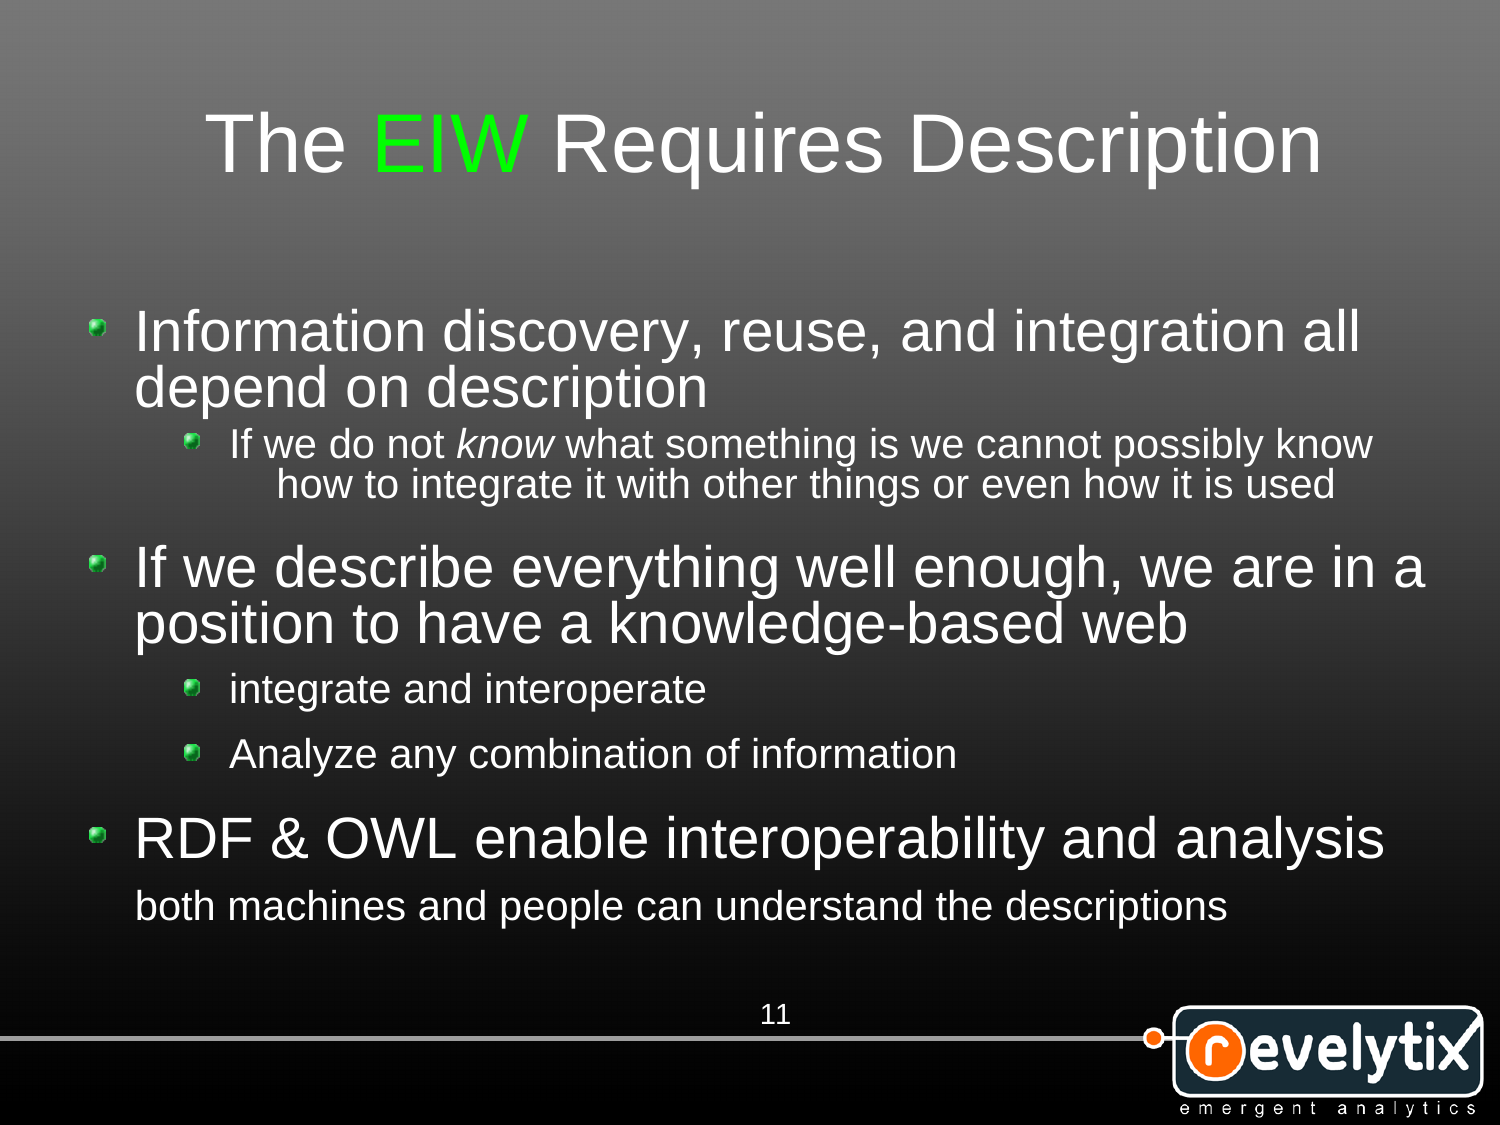

# The EIW Requires Description
Information discovery, reuse, and integration all depend on description
If we do not know what something is we cannot possibly know how to integrate it with other things or even how it is used
If we describe everything well enough, we are in a position to have a knowledge-based web
integrate and interoperate
Analyze any combination of information
RDF & OWL enable interoperability and analysis
both machines and people can understand the descriptions
11